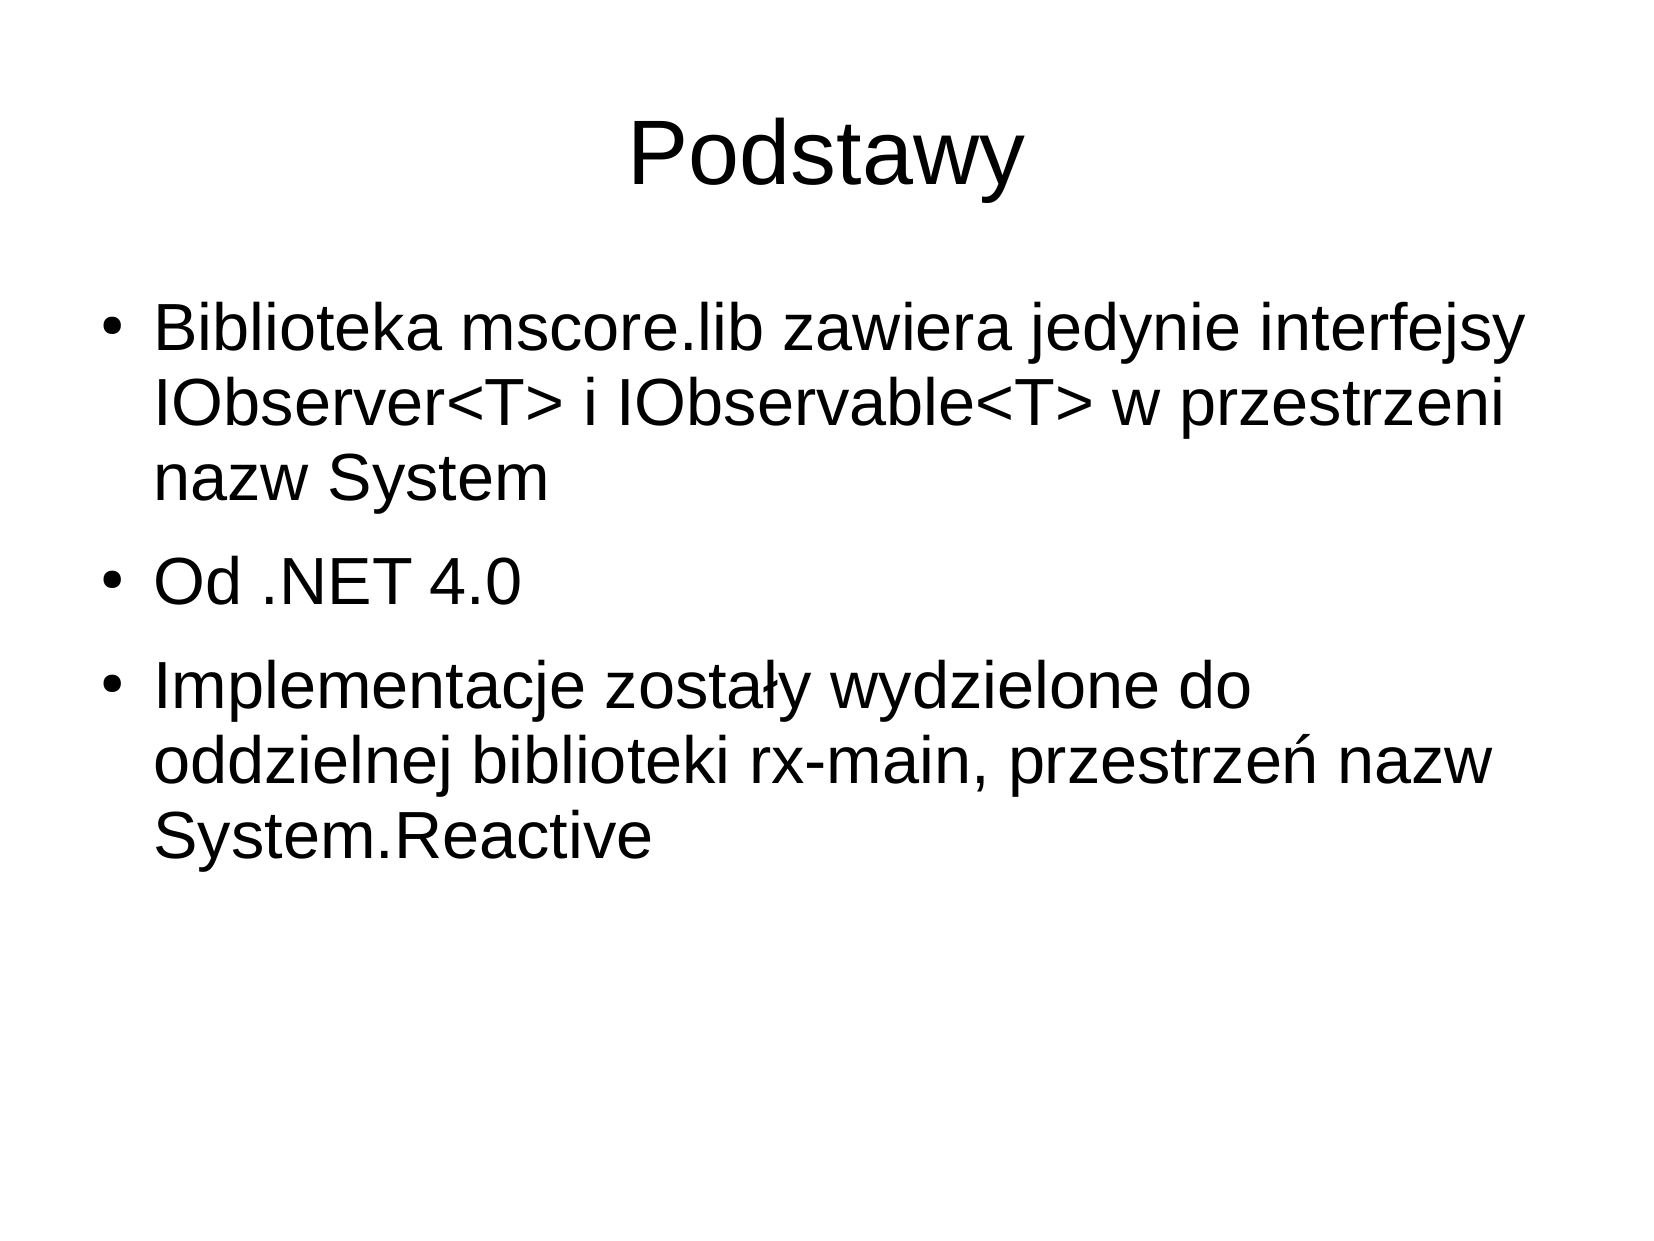

# Podstawy
Biblioteka mscore.lib zawiera jedynie interfejsy IObserver<T> i IObservable<T> w przestrzeni nazw System
Od .NET 4.0
Implementacje zostały wydzielone do oddzielnej biblioteki rx-main, przestrzeń nazw System.Reactive